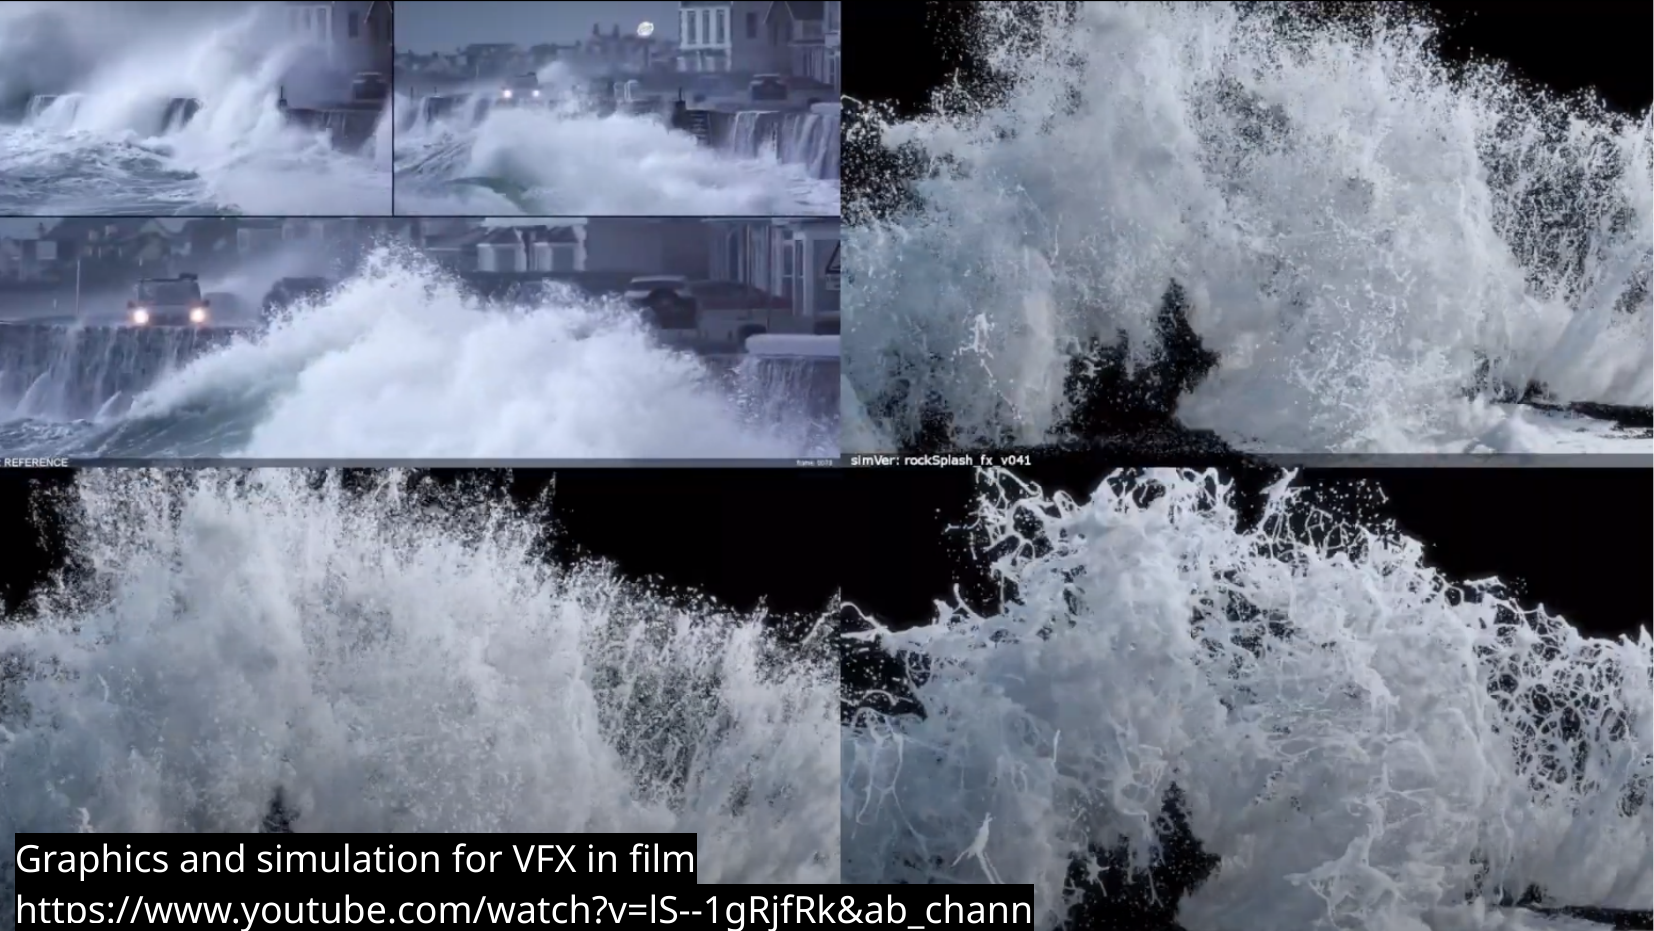

Graphics and simulation for VFX in film
https://www.youtube.com/watch?v=lS--1gRjfRk&ab_channel=Rebelway
19